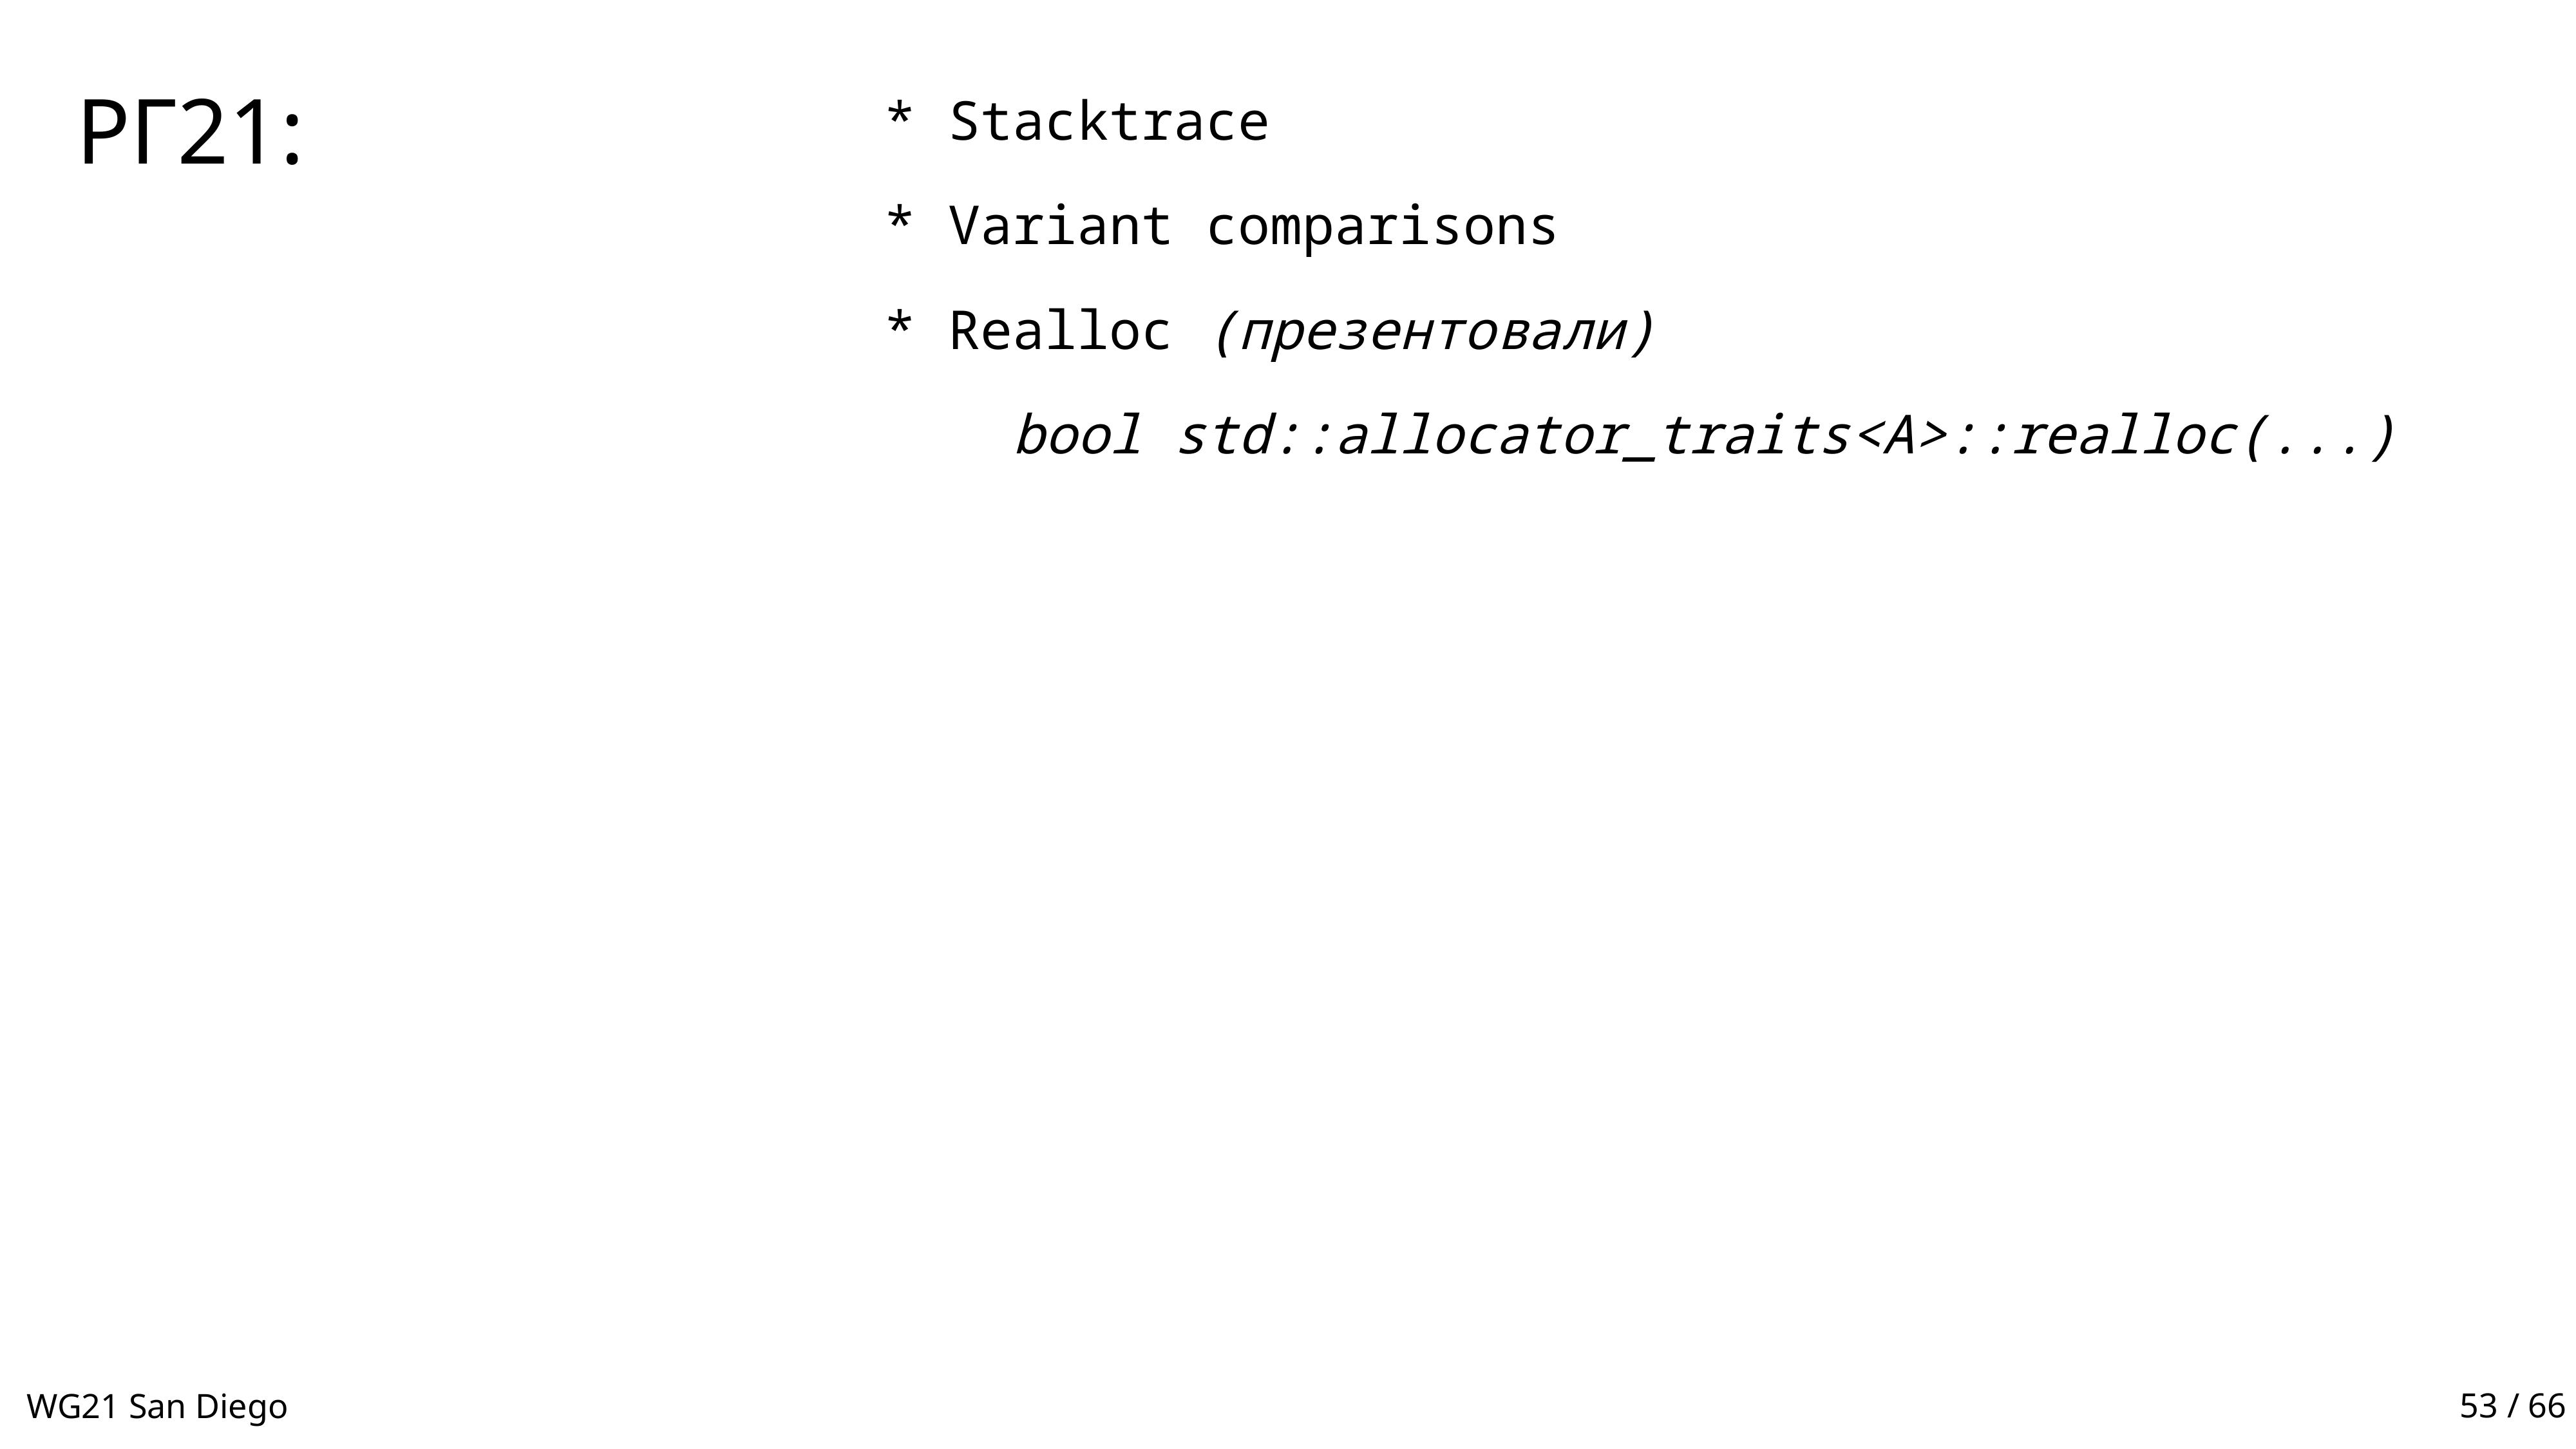

# РГ21:
* Stacktrace
* Variant comparisons
* Realloc (презентовали)
 bool std::allocator_traits<A>::realloc(...)
WG21 San Diego